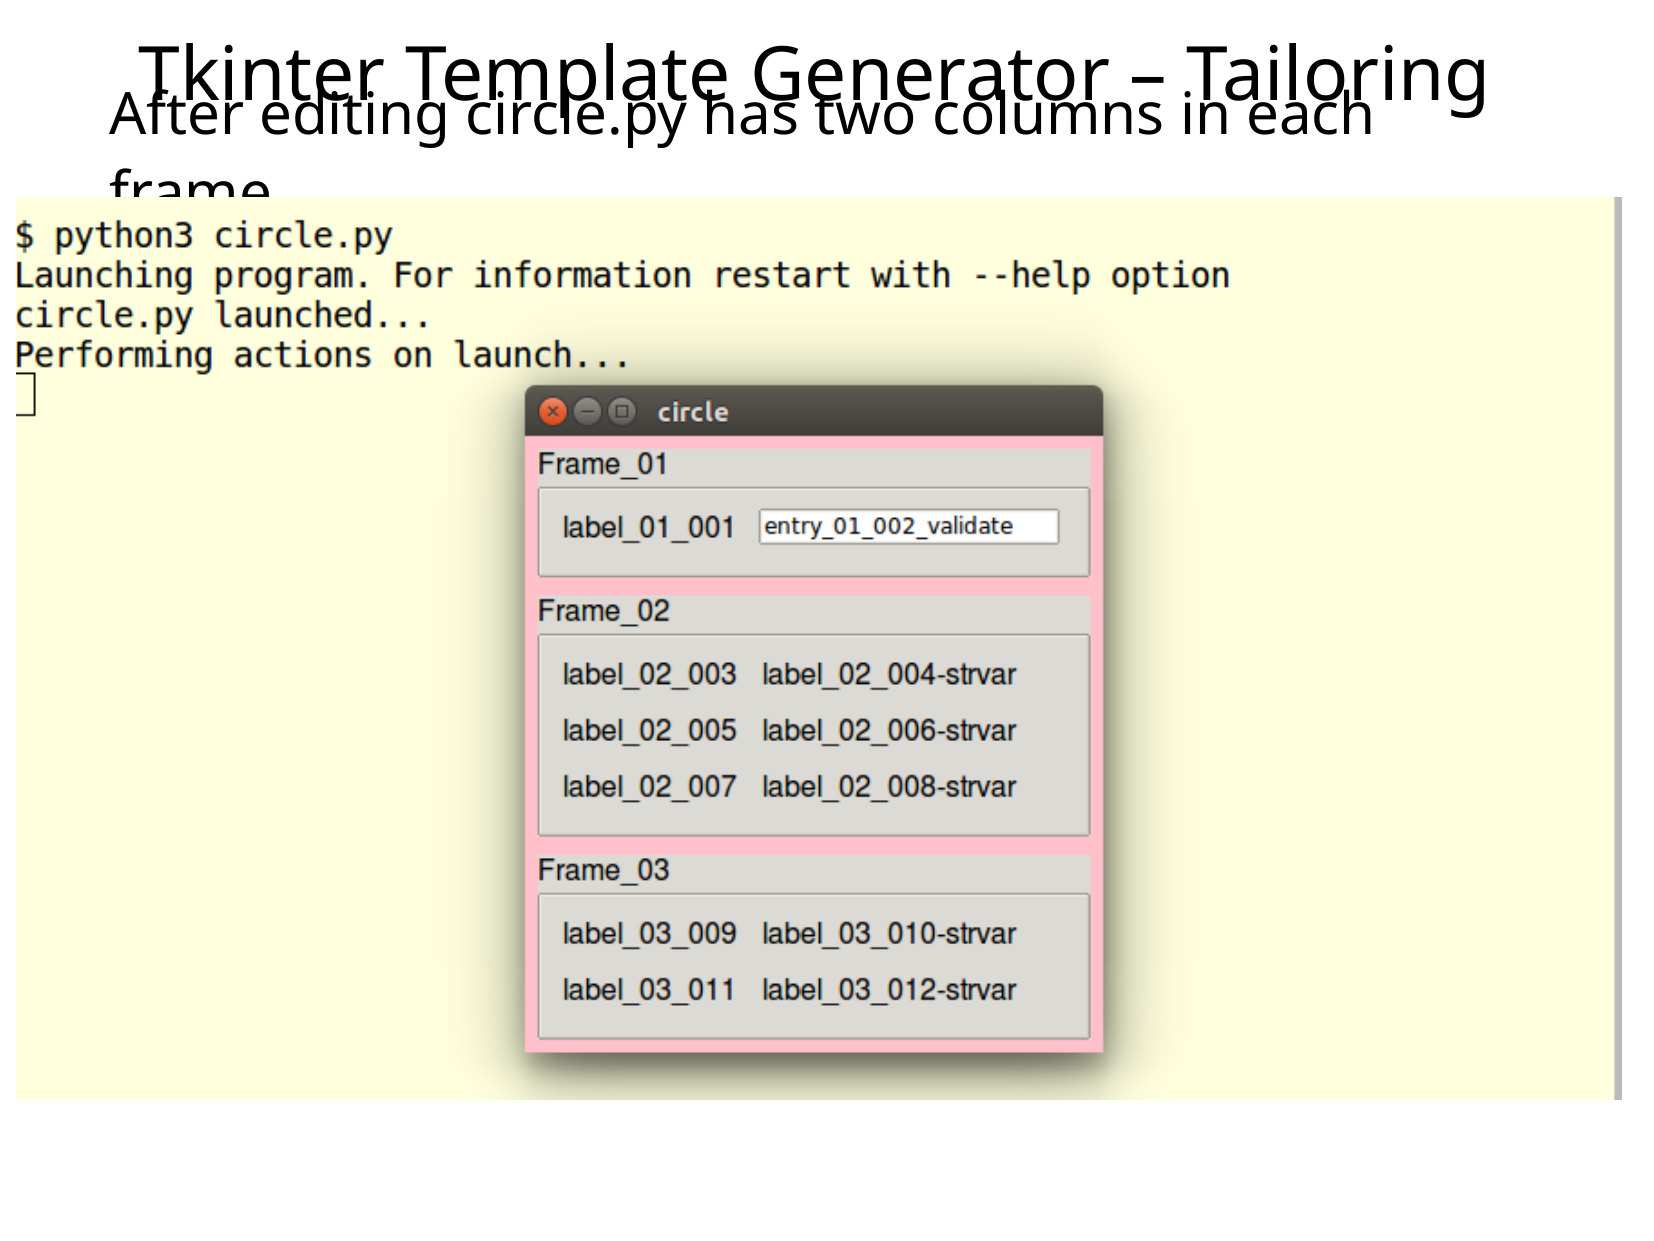

Tkinter Template Generator – Tailoring
# After editing circle.py has two columns in each frame...